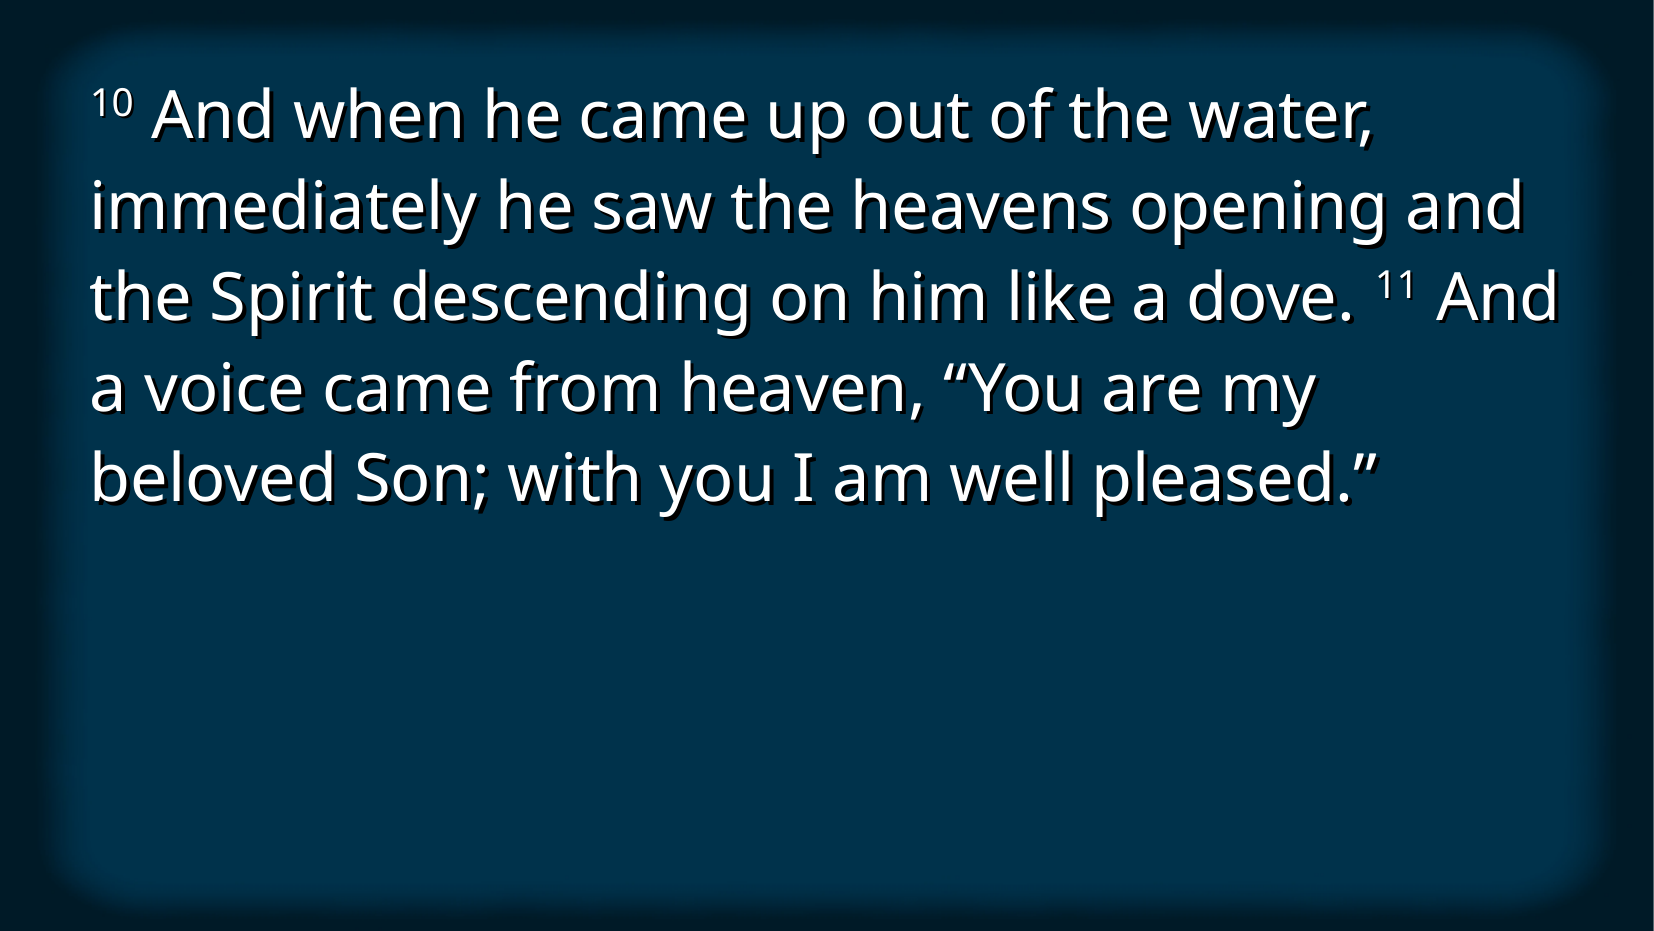

10 And when he came up out of the water, immediately he saw the heavens opening and the Spirit descending on him like a dove. 11 And a voice came from heaven, “You are my beloved Son; with you I am well pleased.”